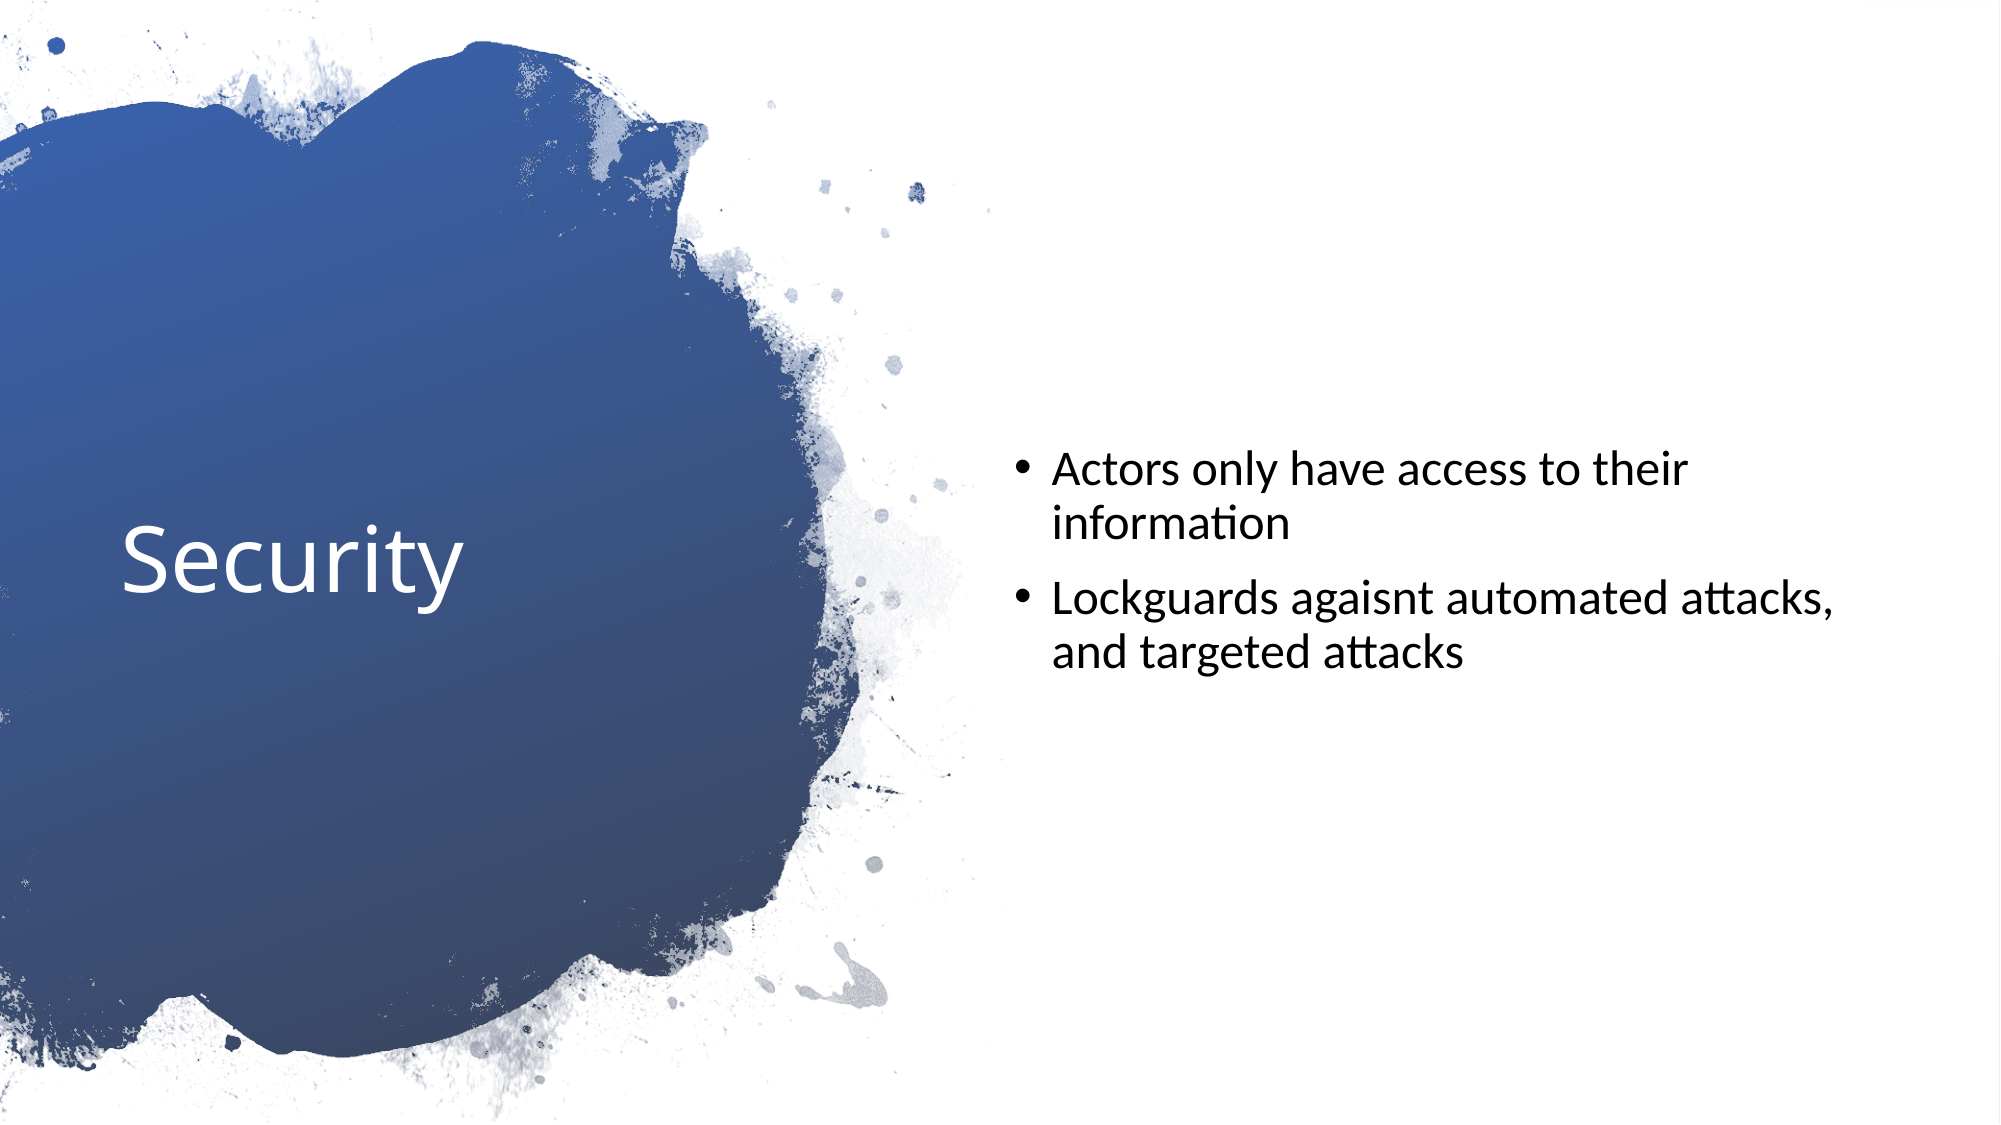

Actors only have access to their information
Lockguards agaisnt automated attacks, and targeted attacks
# Security